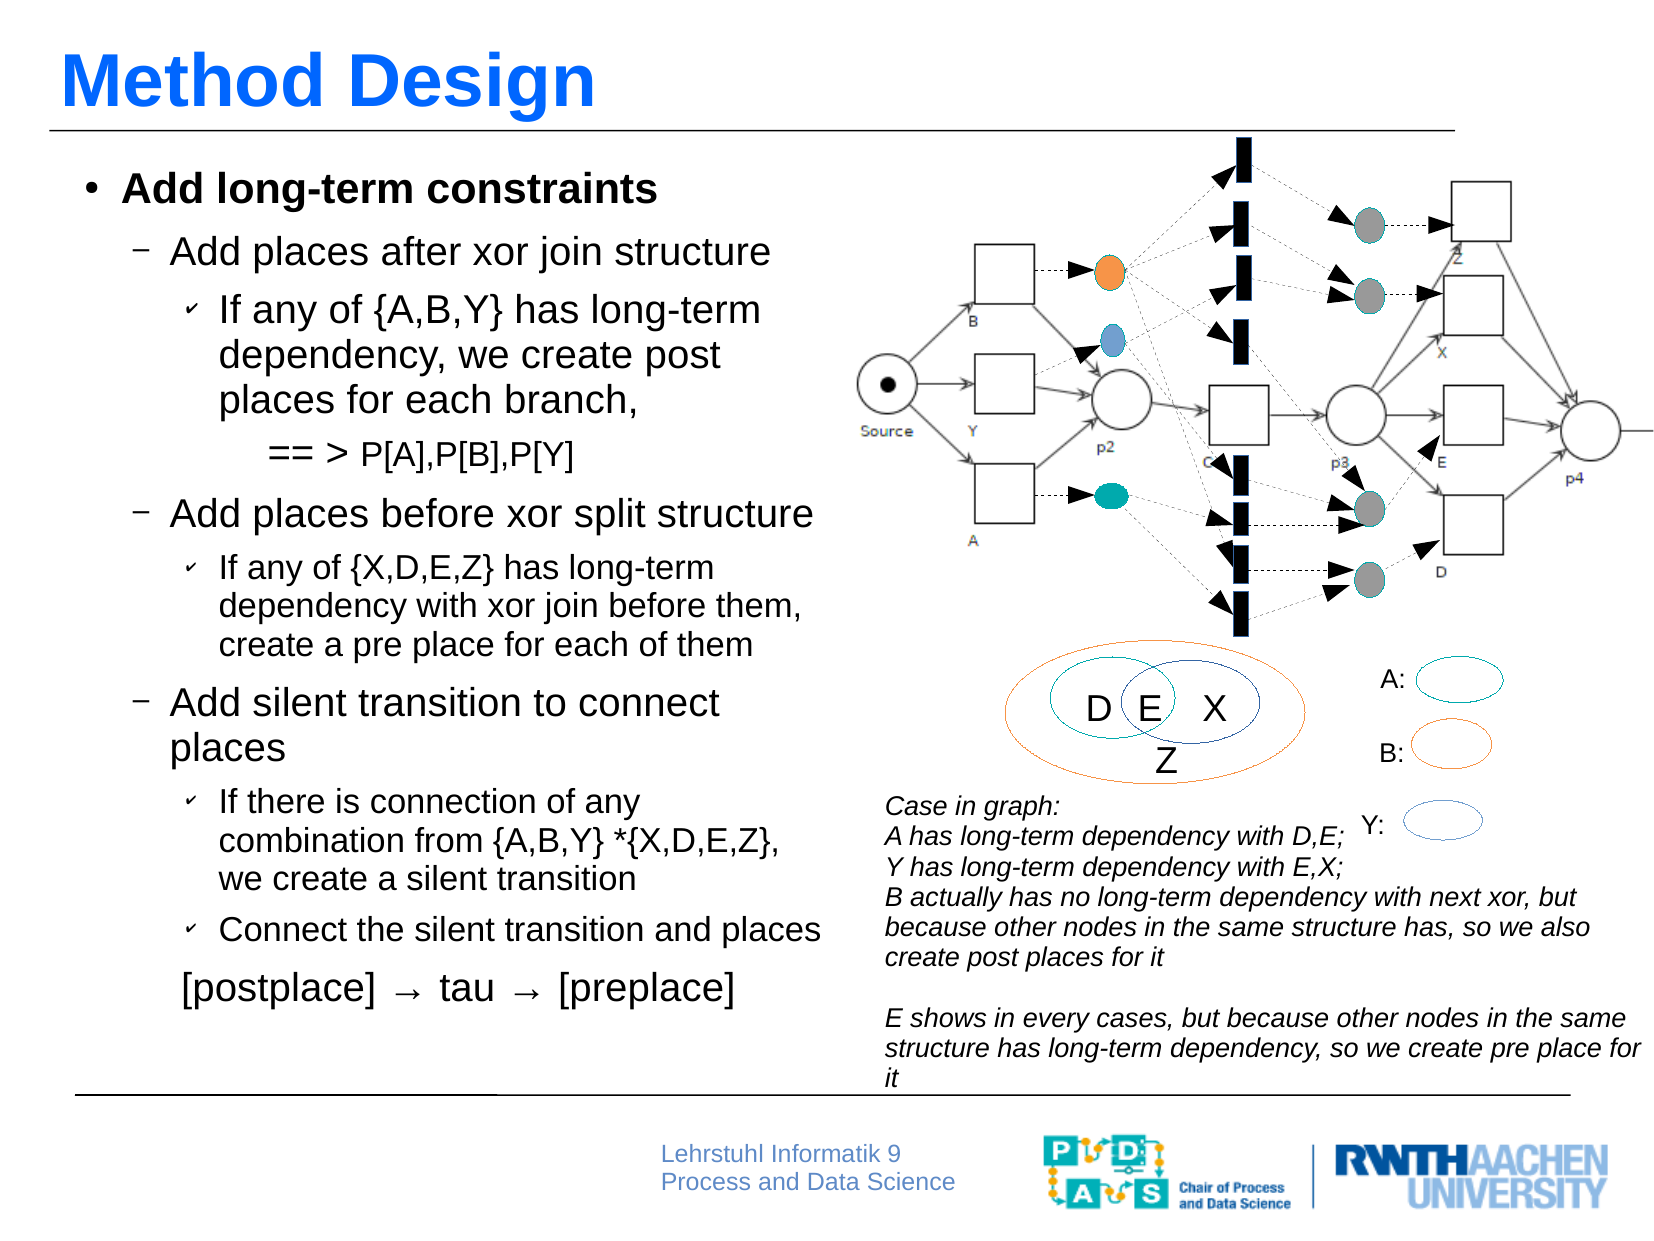

# Method Design
Add long-term constraints
Add places after xor join structure
If any of {A,B,Y} has long-term dependency, we create post places for each branch,
== > P[A],P[B],P[Y]
Add places before xor split structure
If any of {X,D,E,Z} has long-term dependency with xor join before them, create a pre place for each of them
Add silent transition to connect places
If there is connection of any combination from {A,B,Y} *{X,D,E,Z}, we create a silent transition
Connect the silent transition and places
 [postplace] → tau → [preplace]
A:
D
E
X
B:
Z
Case in graph:
A has long-term dependency with D,E;
Y has long-term dependency with E,X;
B actually has no long-term dependency with next xor, but because other nodes in the same structure has, so we also create post places for it
E shows in every cases, but because other nodes in the same structure has long-term dependency, so we create pre place for it
Y: